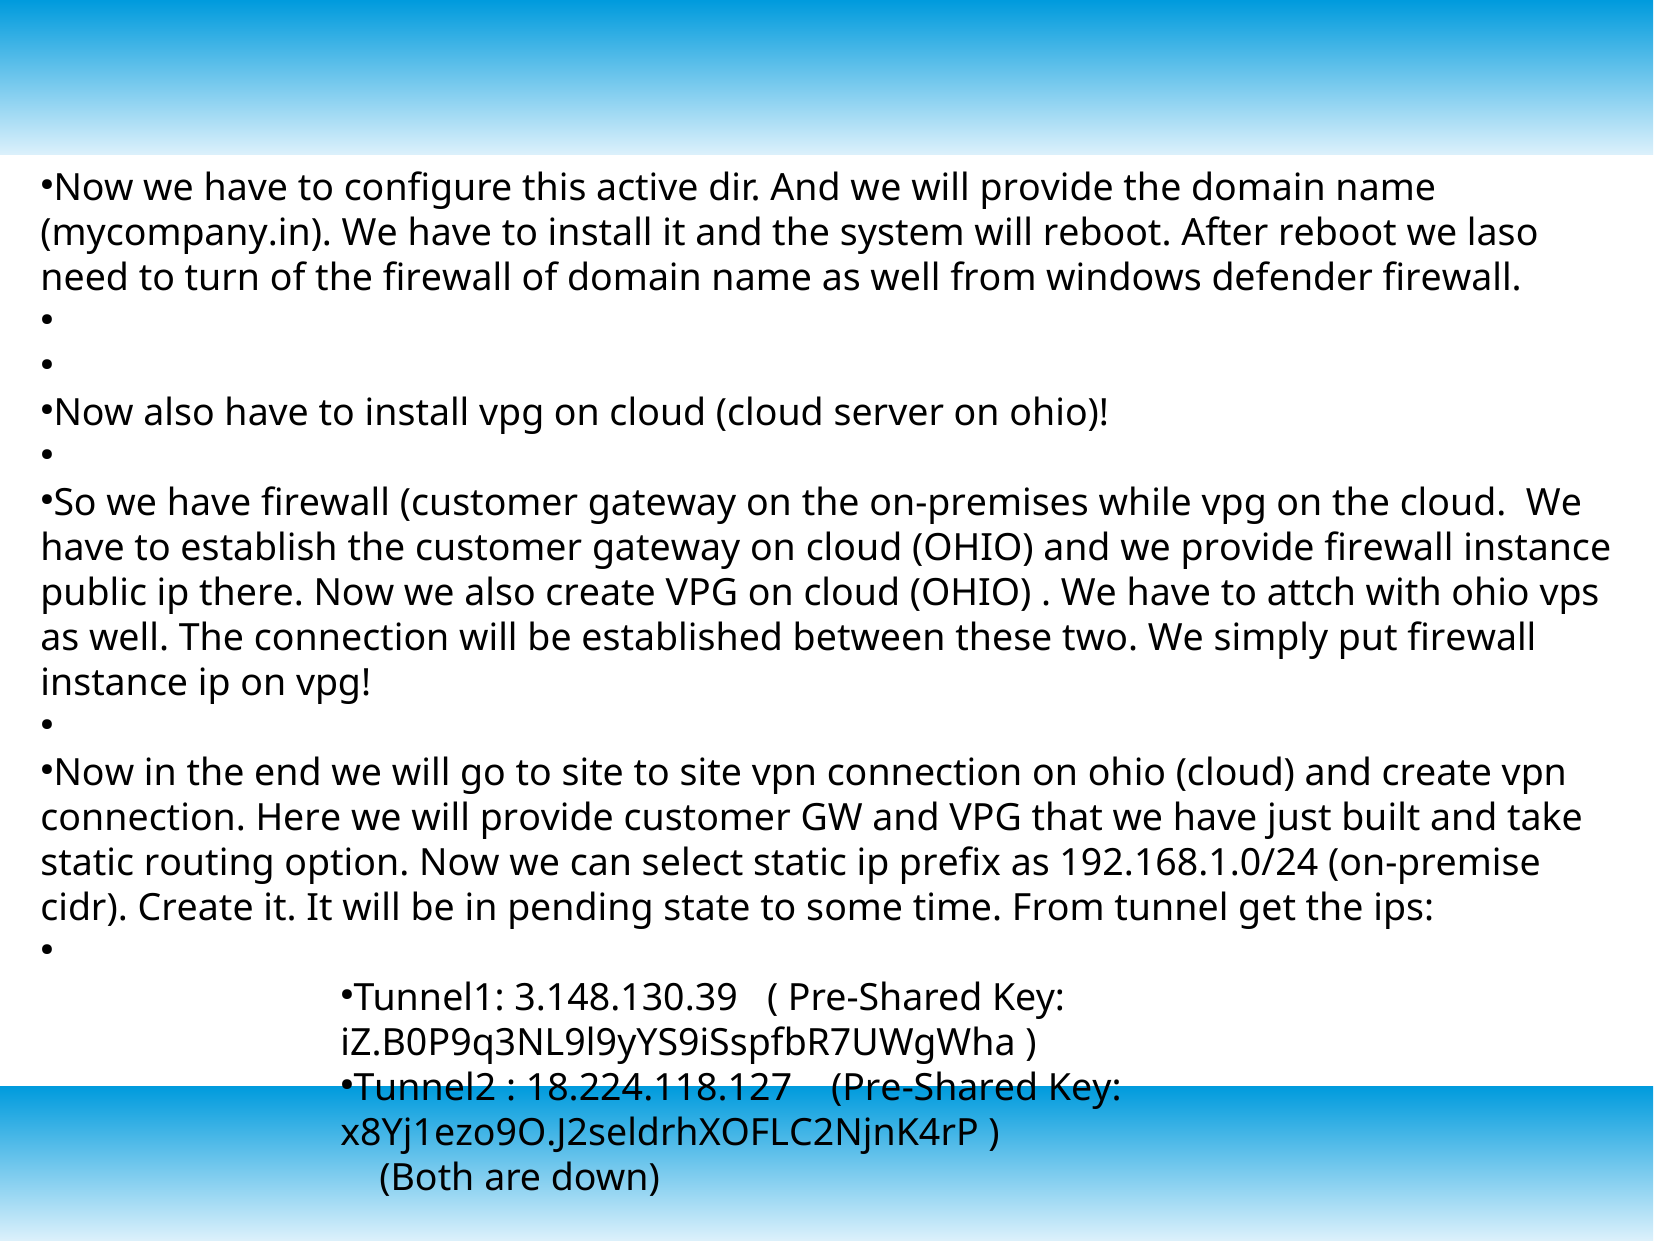

Now we have to configure this active dir. And we will provide the domain name (mycompany.in). We have to install it and the system will reboot. After reboot we laso need to turn of the firewall of domain name as well from windows defender firewall.
Now also have to install vpg on cloud (cloud server on ohio)!
So we have firewall (customer gateway on the on-premises while vpg on the cloud. We have to establish the customer gateway on cloud (OHIO) and we provide firewall instance public ip there. Now we also create VPG on cloud (OHIO) . We have to attch with ohio vps as well. The connection will be established between these two. We simply put firewall instance ip on vpg!
Now in the end we will go to site to site vpn connection on ohio (cloud) and create vpn connection. Here we will provide customer GW and VPG that we have just built and take static routing option. Now we can select static ip prefix as 192.168.1.0/24 (on-premise cidr). Create it. It will be in pending state to some time. From tunnel get the ips:
Tunnel1: 3.148.130.39 ( Pre-Shared Key: iZ.B0P9q3NL9l9yYS9iSspfbR7UWgWha )
Tunnel2 : 18.224.118.127 (Pre-Shared Key: x8Yj1ezo9O.J2seldrhXOFLC2NjnK4rP )
 (Both are down)